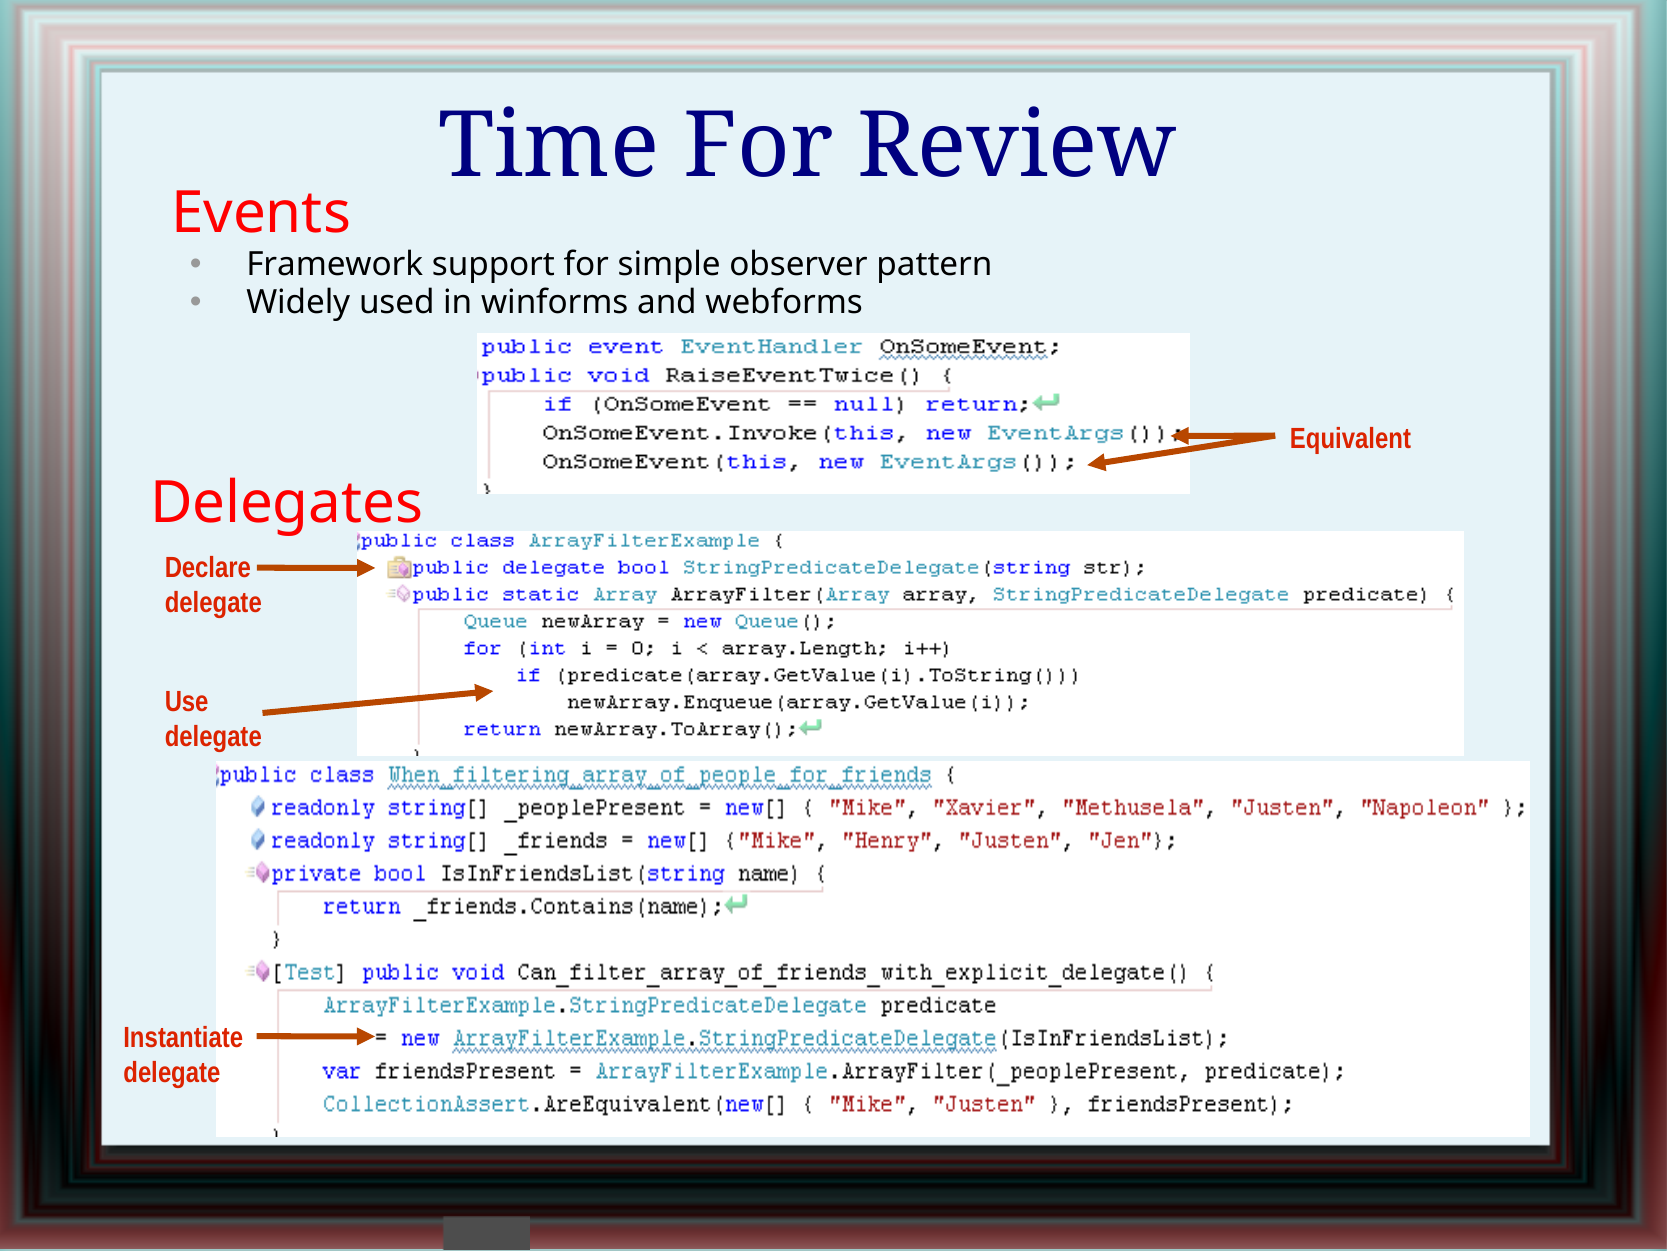

Time For Review
Events
Framework support for simple observer pattern
Widely used in winforms and webforms
Equivalent
Delegates
Declare
delegate
Use
delegate
Instantiate
delegate